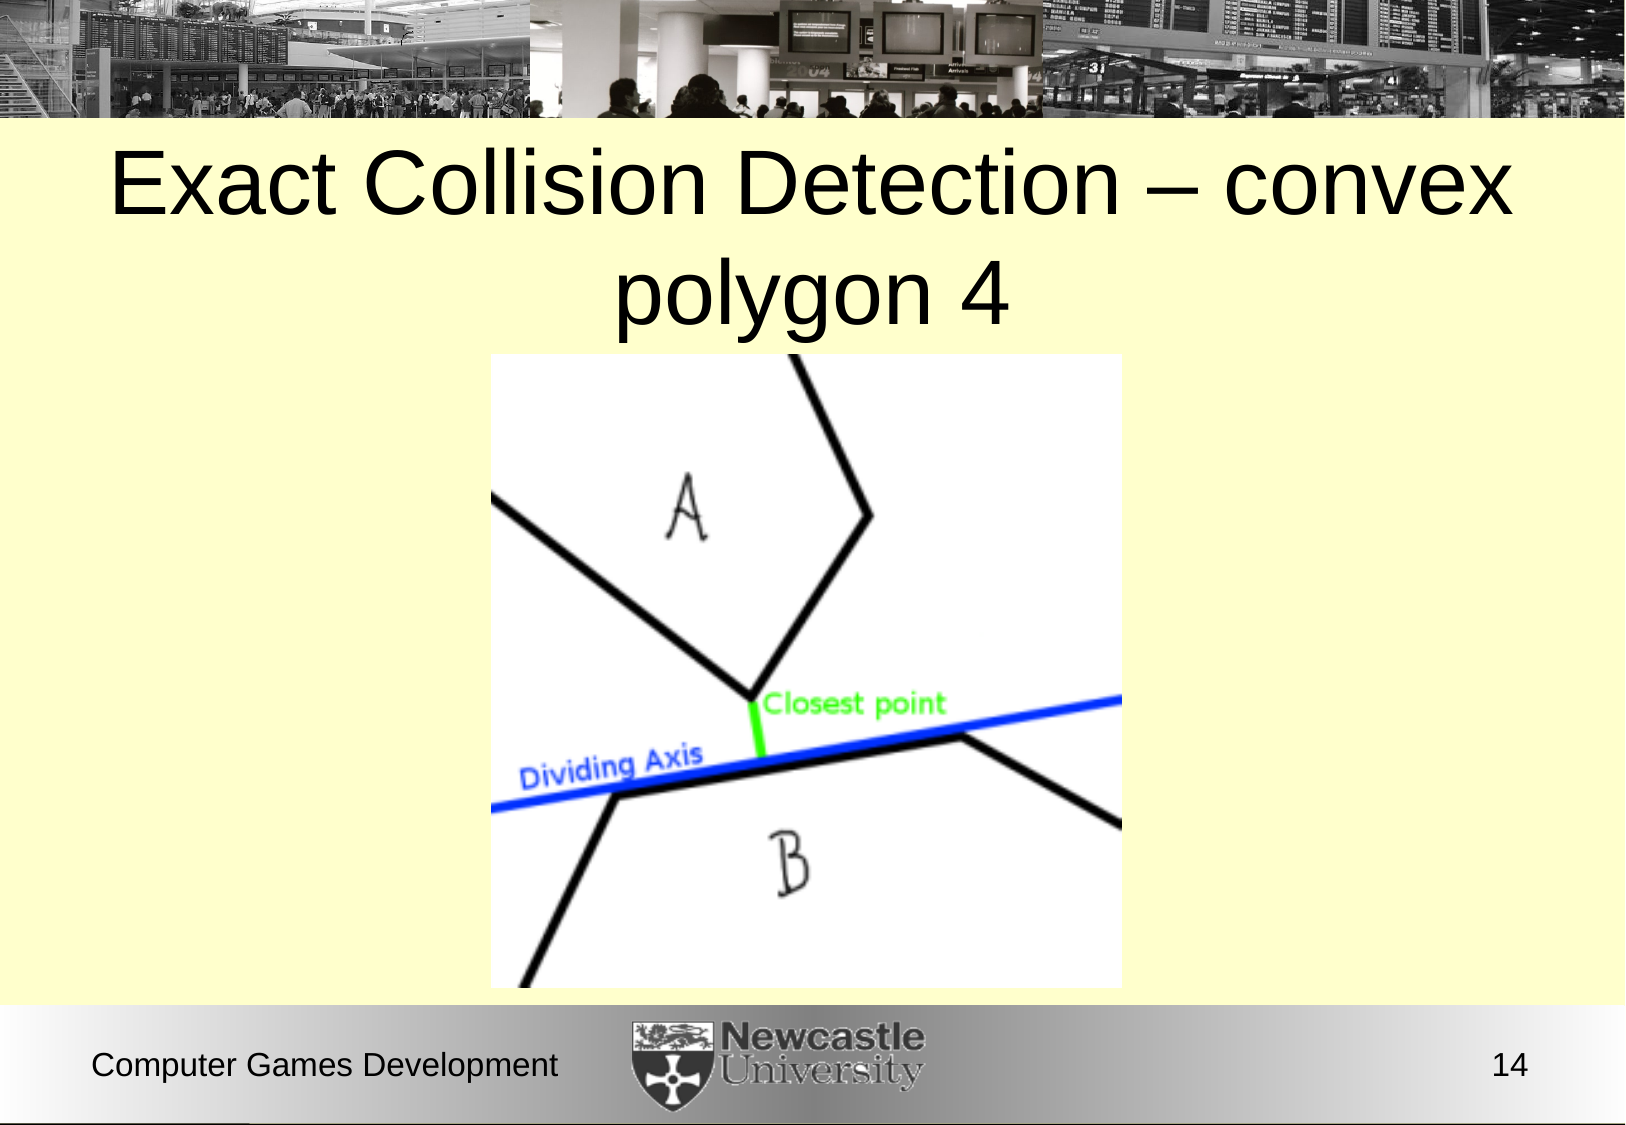

Exact Collision Detection – convex polygon 4
Computer Games Development